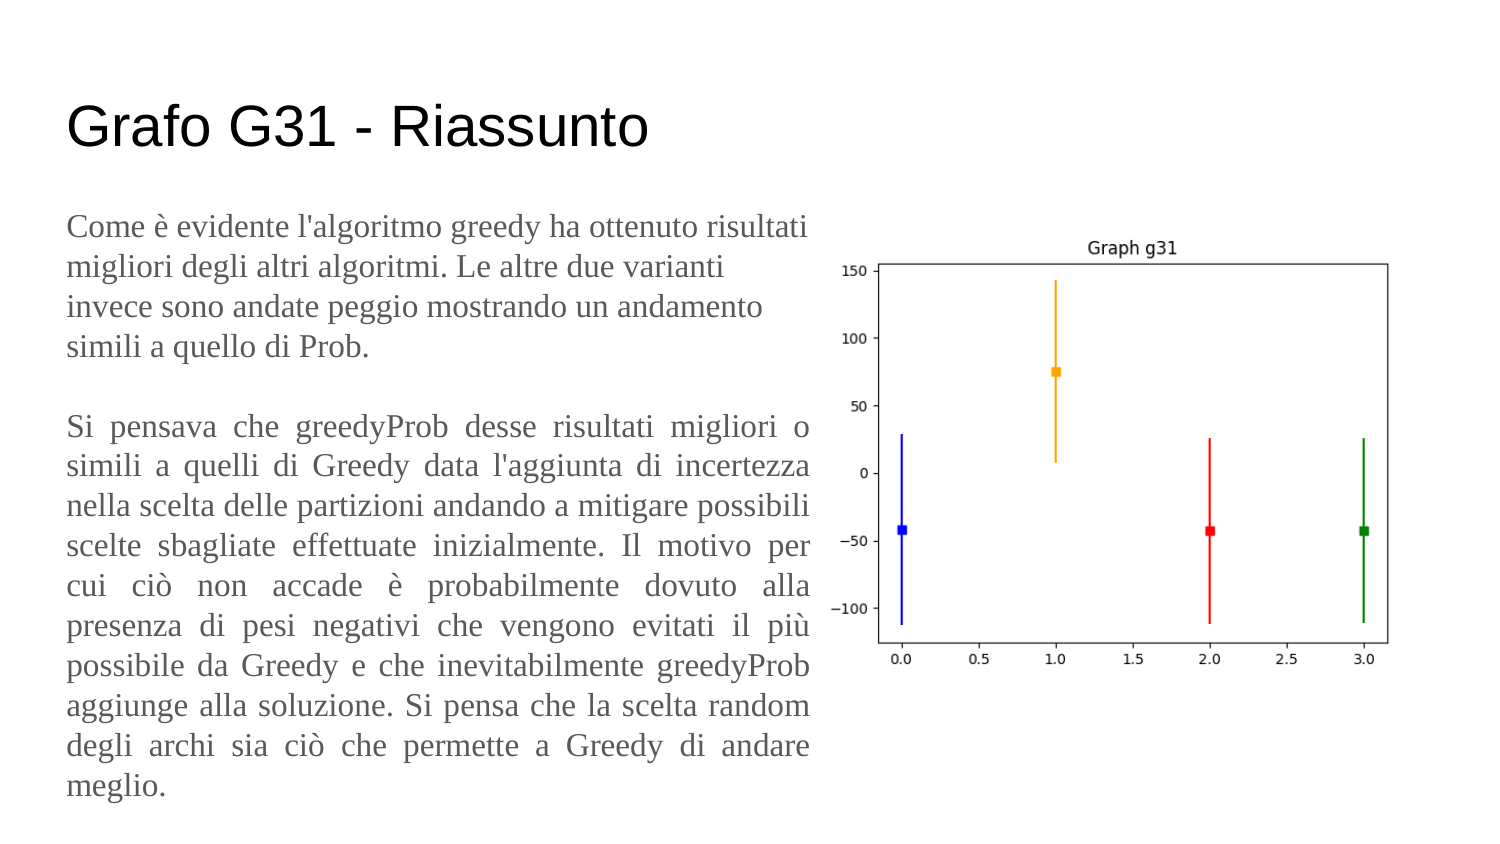

# Grafo G31 - Riassunto
Come è evidente l'algoritmo greedy ha ottenuto risultati migliori degli altri algoritmi. Le altre due varianti invece sono andate peggio mostrando un andamento simili a quello di Prob.
Si pensava che greedyProb desse risultati migliori o simili a quelli di Greedy data l'aggiunta di incertezza nella scelta delle partizioni andando a mitigare possibili scelte sbagliate effettuate inizialmente. Il motivo per cui ciò non accade è probabilmente dovuto alla presenza di pesi negativi che vengono evitati il più possibile da Greedy e che inevitabilmente greedyProb aggiunge alla soluzione. Si pensa che la scelta random degli archi sia ciò che permette a Greedy di andare meglio.